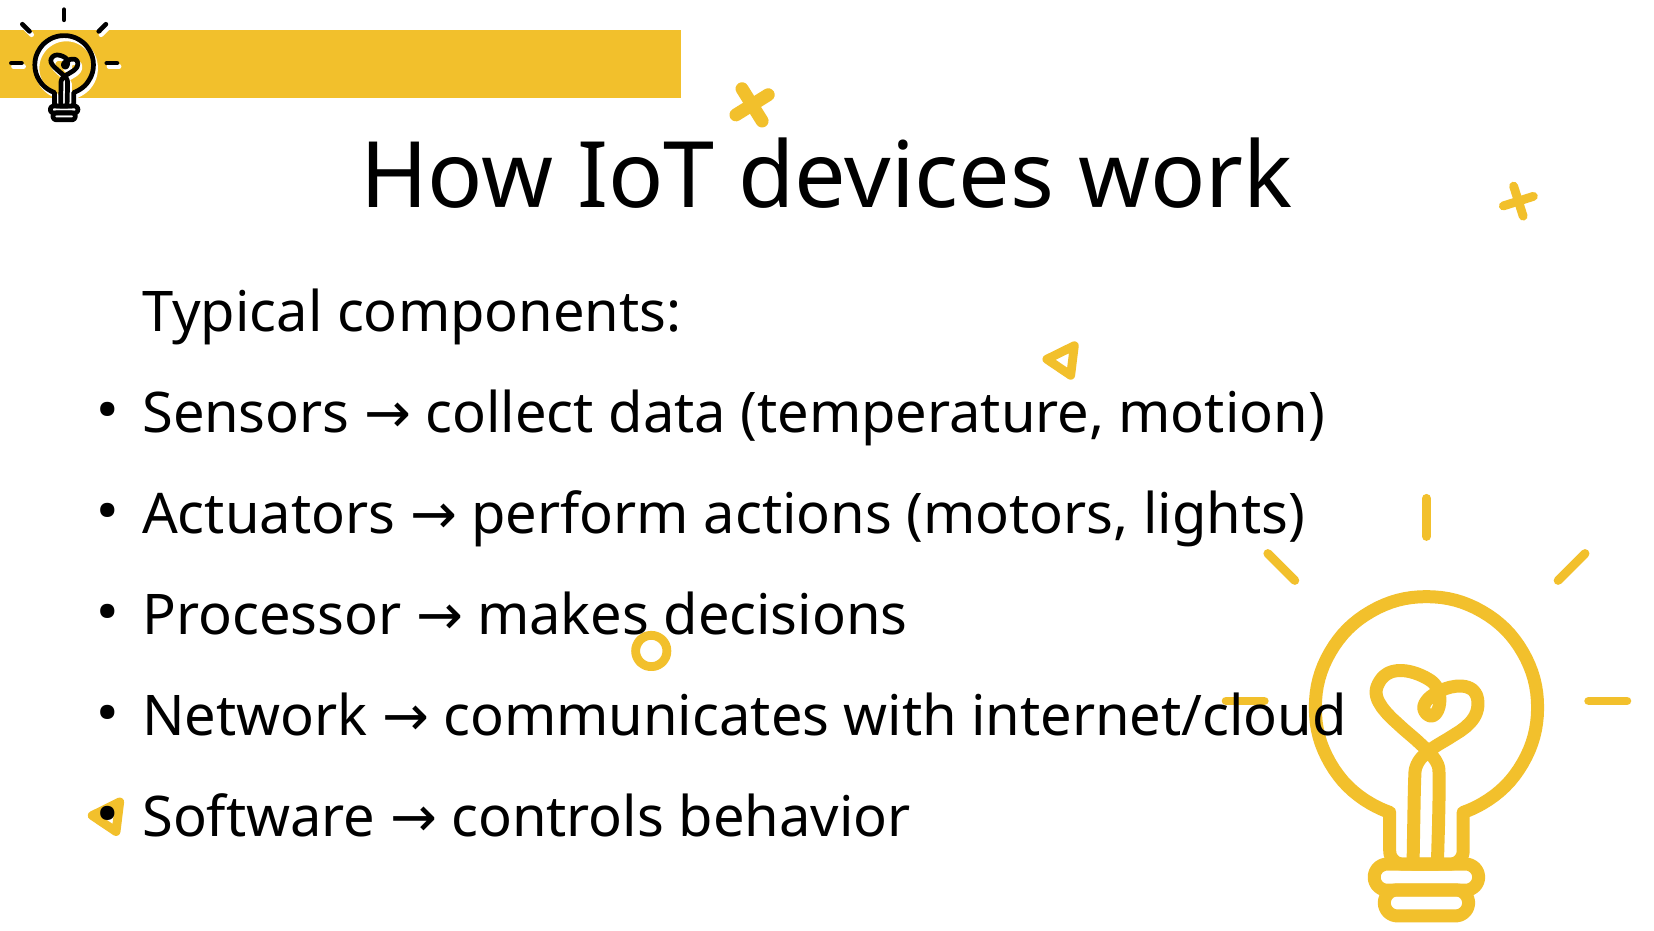

# How IoT devices work
Typical components:
Sensors → collect data (temperature, motion)
Actuators → perform actions (motors, lights)
Processor → makes decisions
Network → communicates with internet/cloud
Software → controls behavior